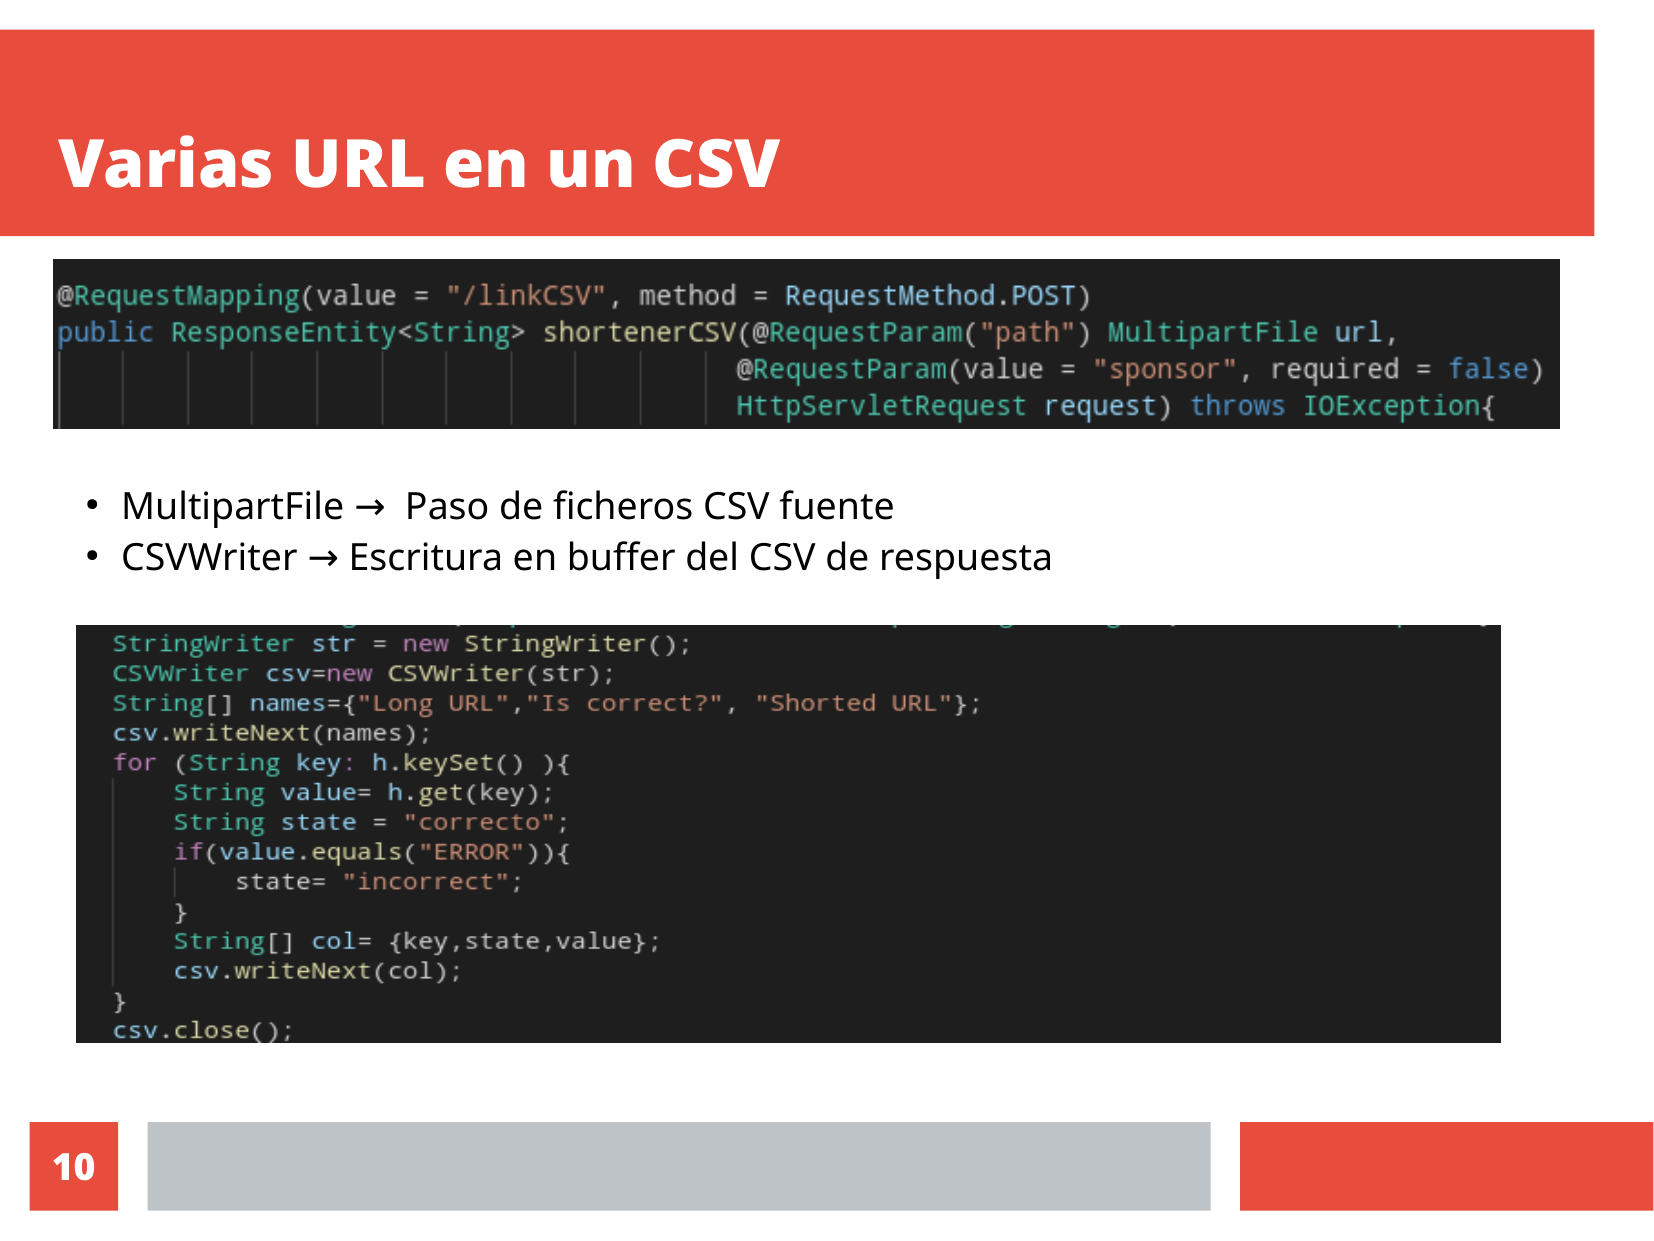

# Varias URL en un CSV
MultipartFile → Paso de ficheros CSV fuente
CSVWriter → Escritura en buffer del CSV de respuesta
10